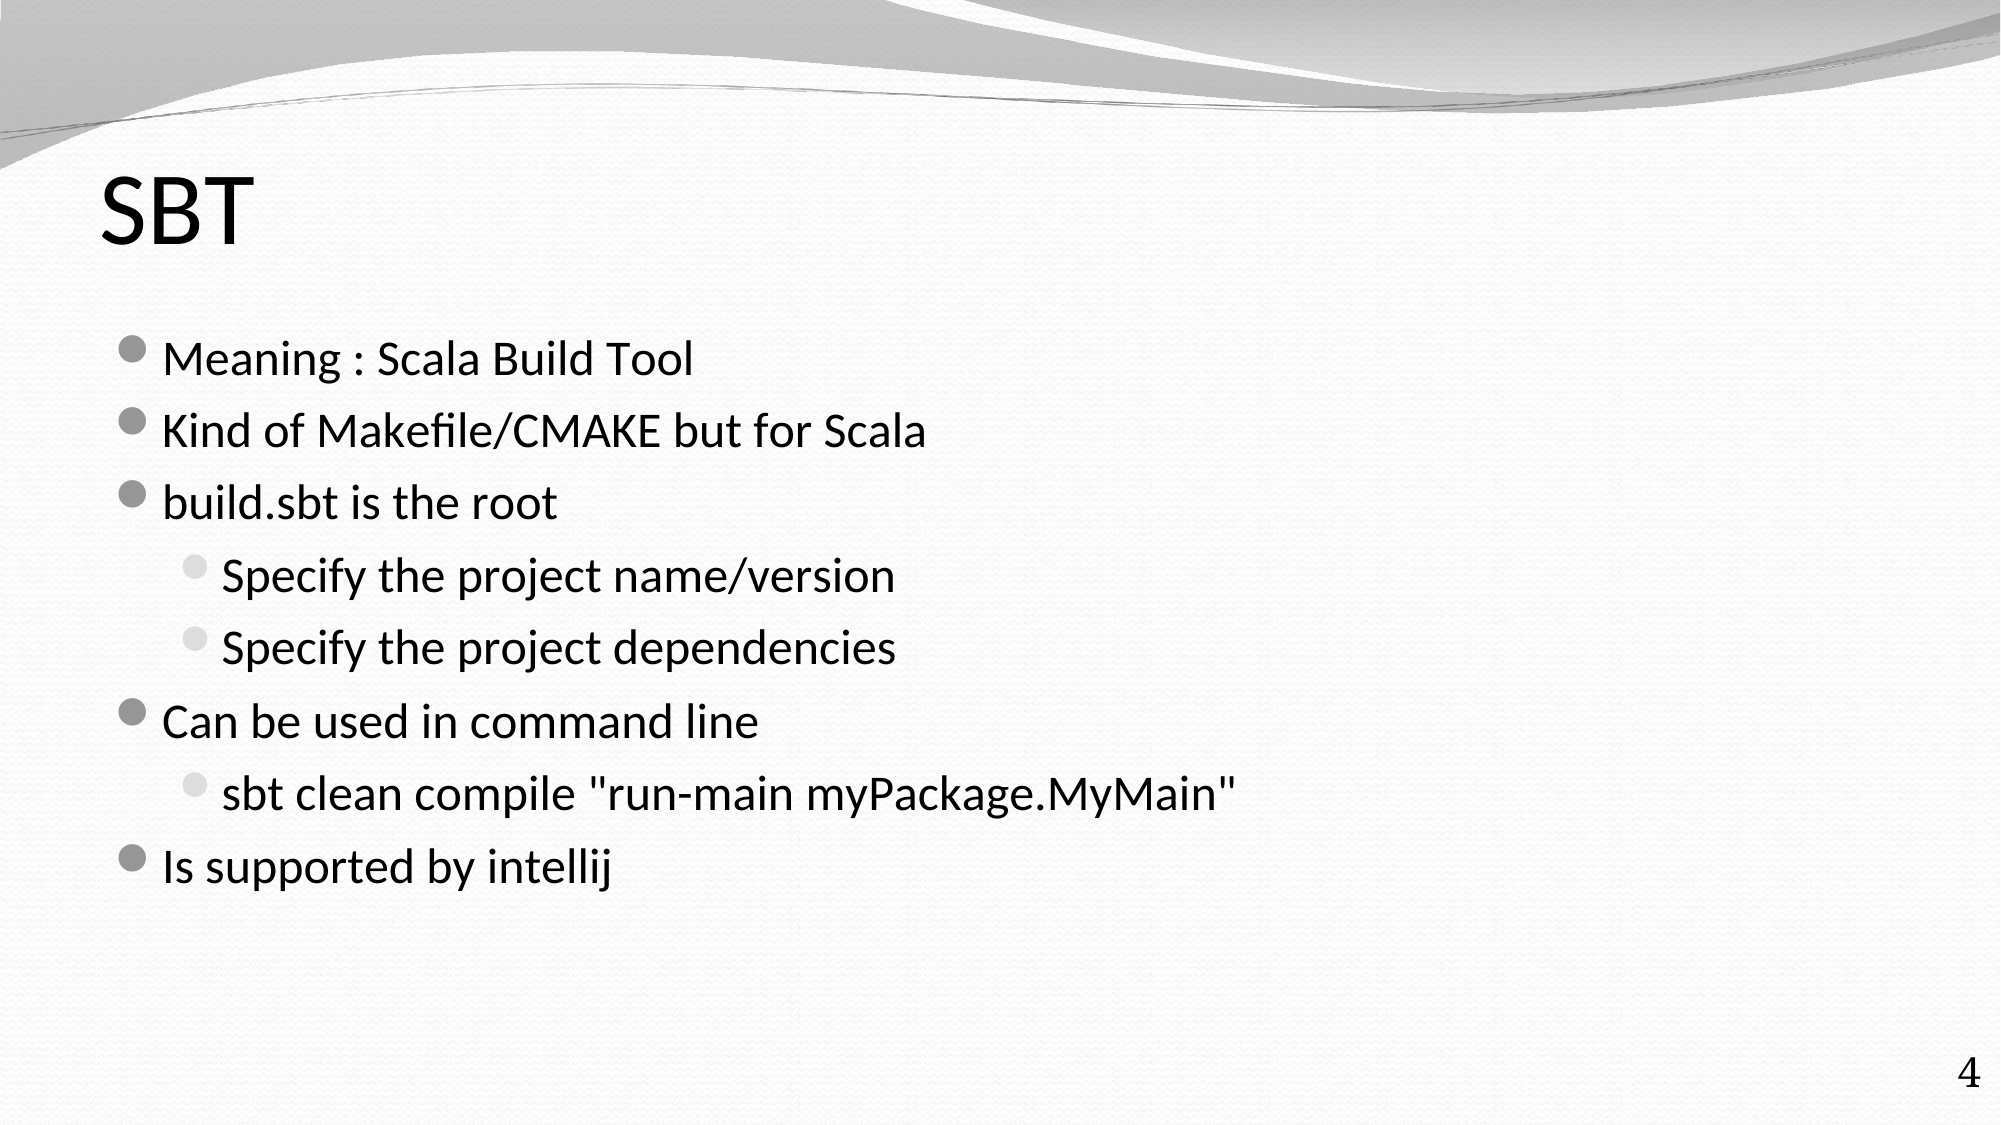

SBT
# Meaning : Scala Build Tool
Kind of Makefile/CMAKE but for Scala
build.sbt is the root
Specify the project name/version
Specify the project dependencies
Can be used in command line
sbt clean compile "run-main myPackage.MyMain"
Is supported by intellij